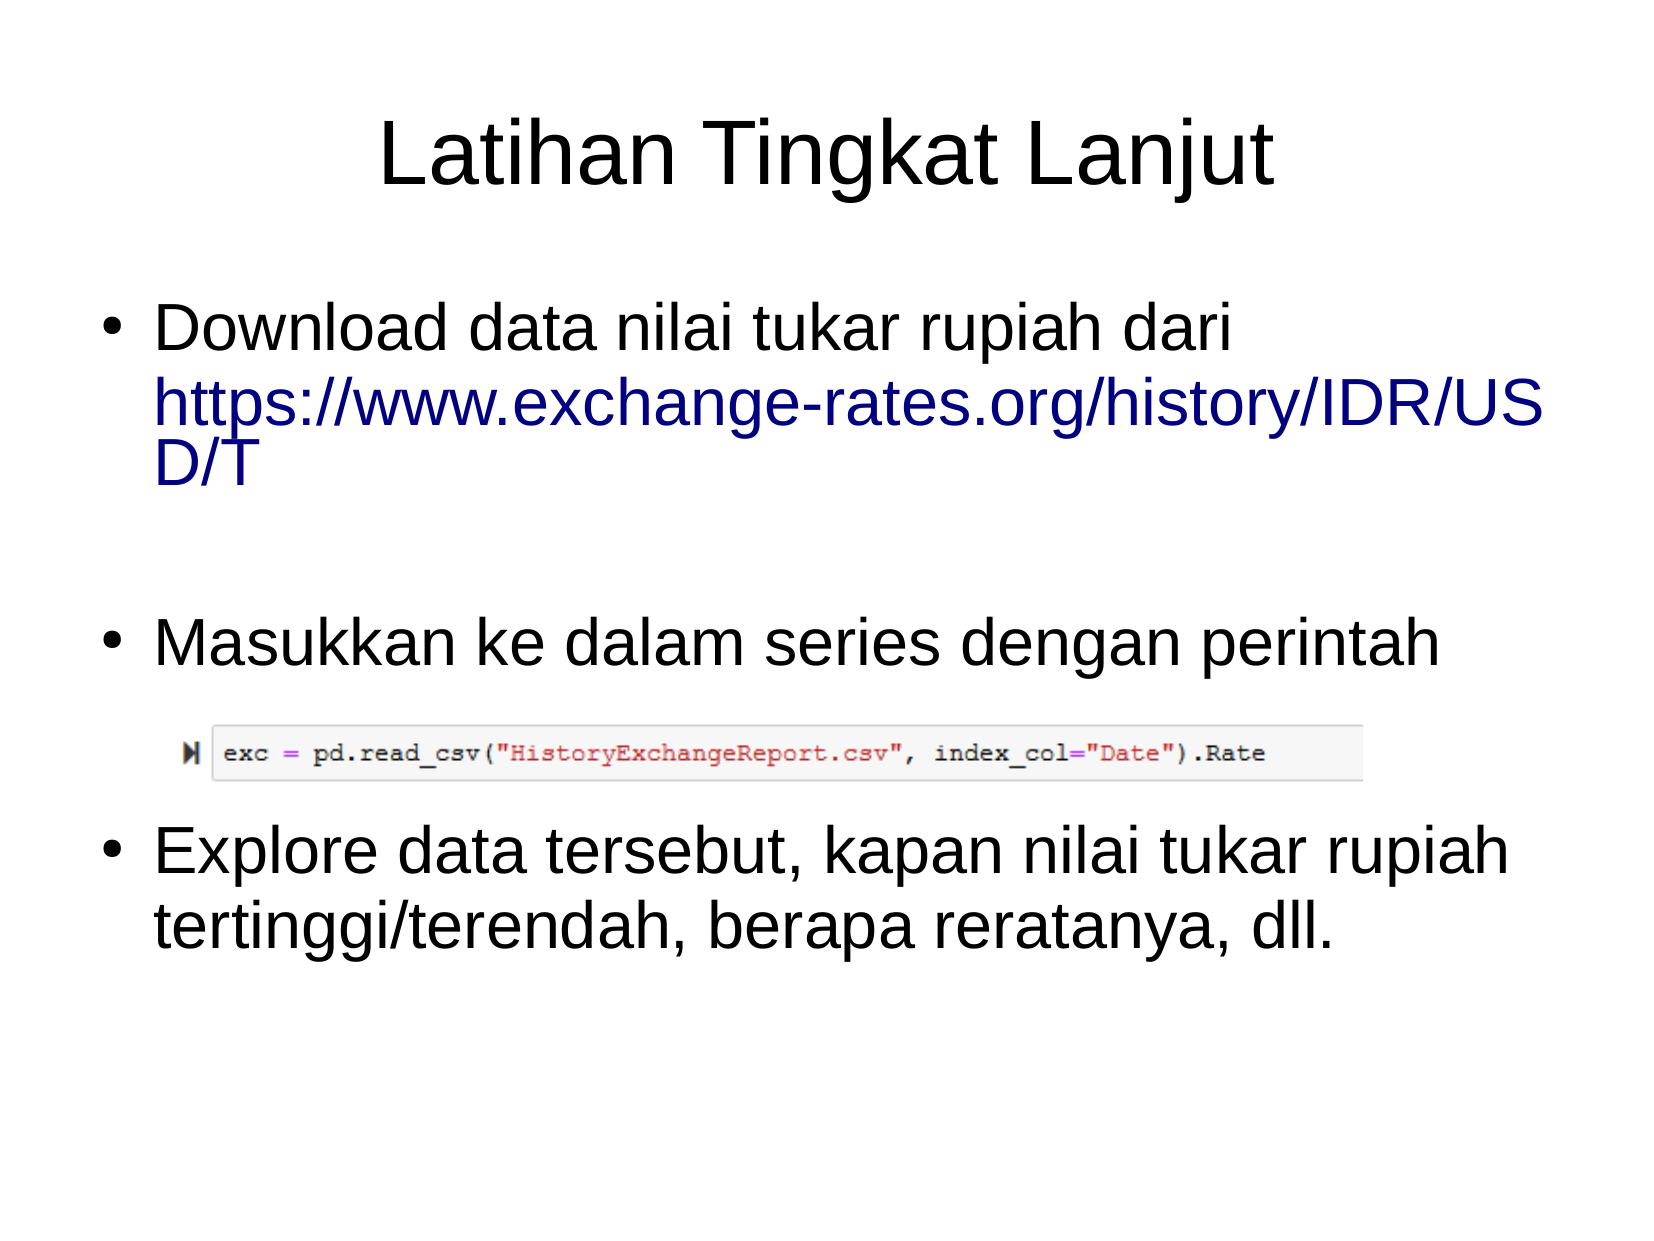

# Latihan Tingkat Lanjut
Download data nilai tukar rupiah dari https://www.exchange-rates.org/history/IDR/USD/T
Masukkan ke dalam series dengan perintah
Explore data tersebut, kapan nilai tukar rupiah tertinggi/terendah, berapa reratanya, dll.